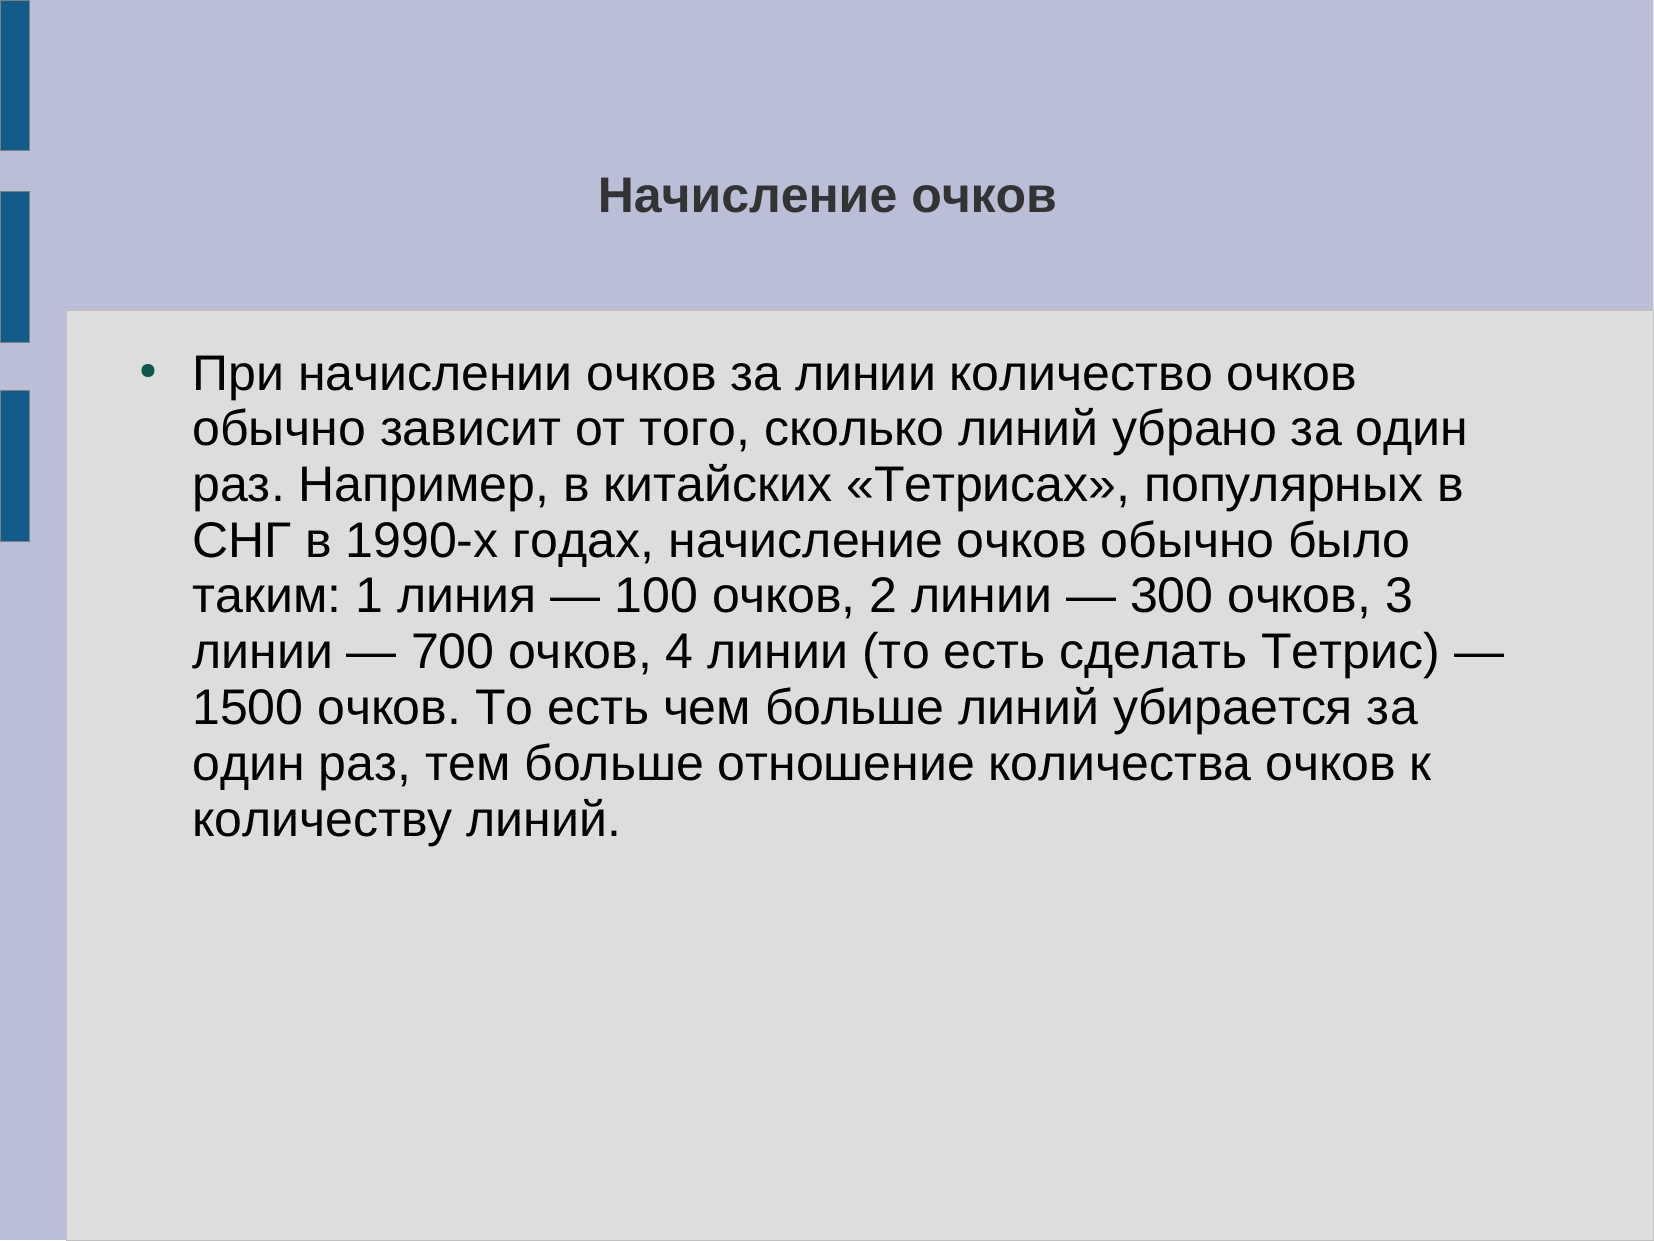

# Начисление очков
При начислении очков за линии количество очков обычно зависит от того, сколько линий убрано за один раз. Например, в китайских «Тетрисах», популярных в СНГ в 1990-х годах, начисление очков обычно было таким: 1 линия — 100 очков, 2 линии — 300 очков, 3 линии — 700 очков, 4 линии (то есть сделать Тетрис) — 1500 очков. То есть чем больше линий убирается за один раз, тем больше отношение количества очков к количеству линий.